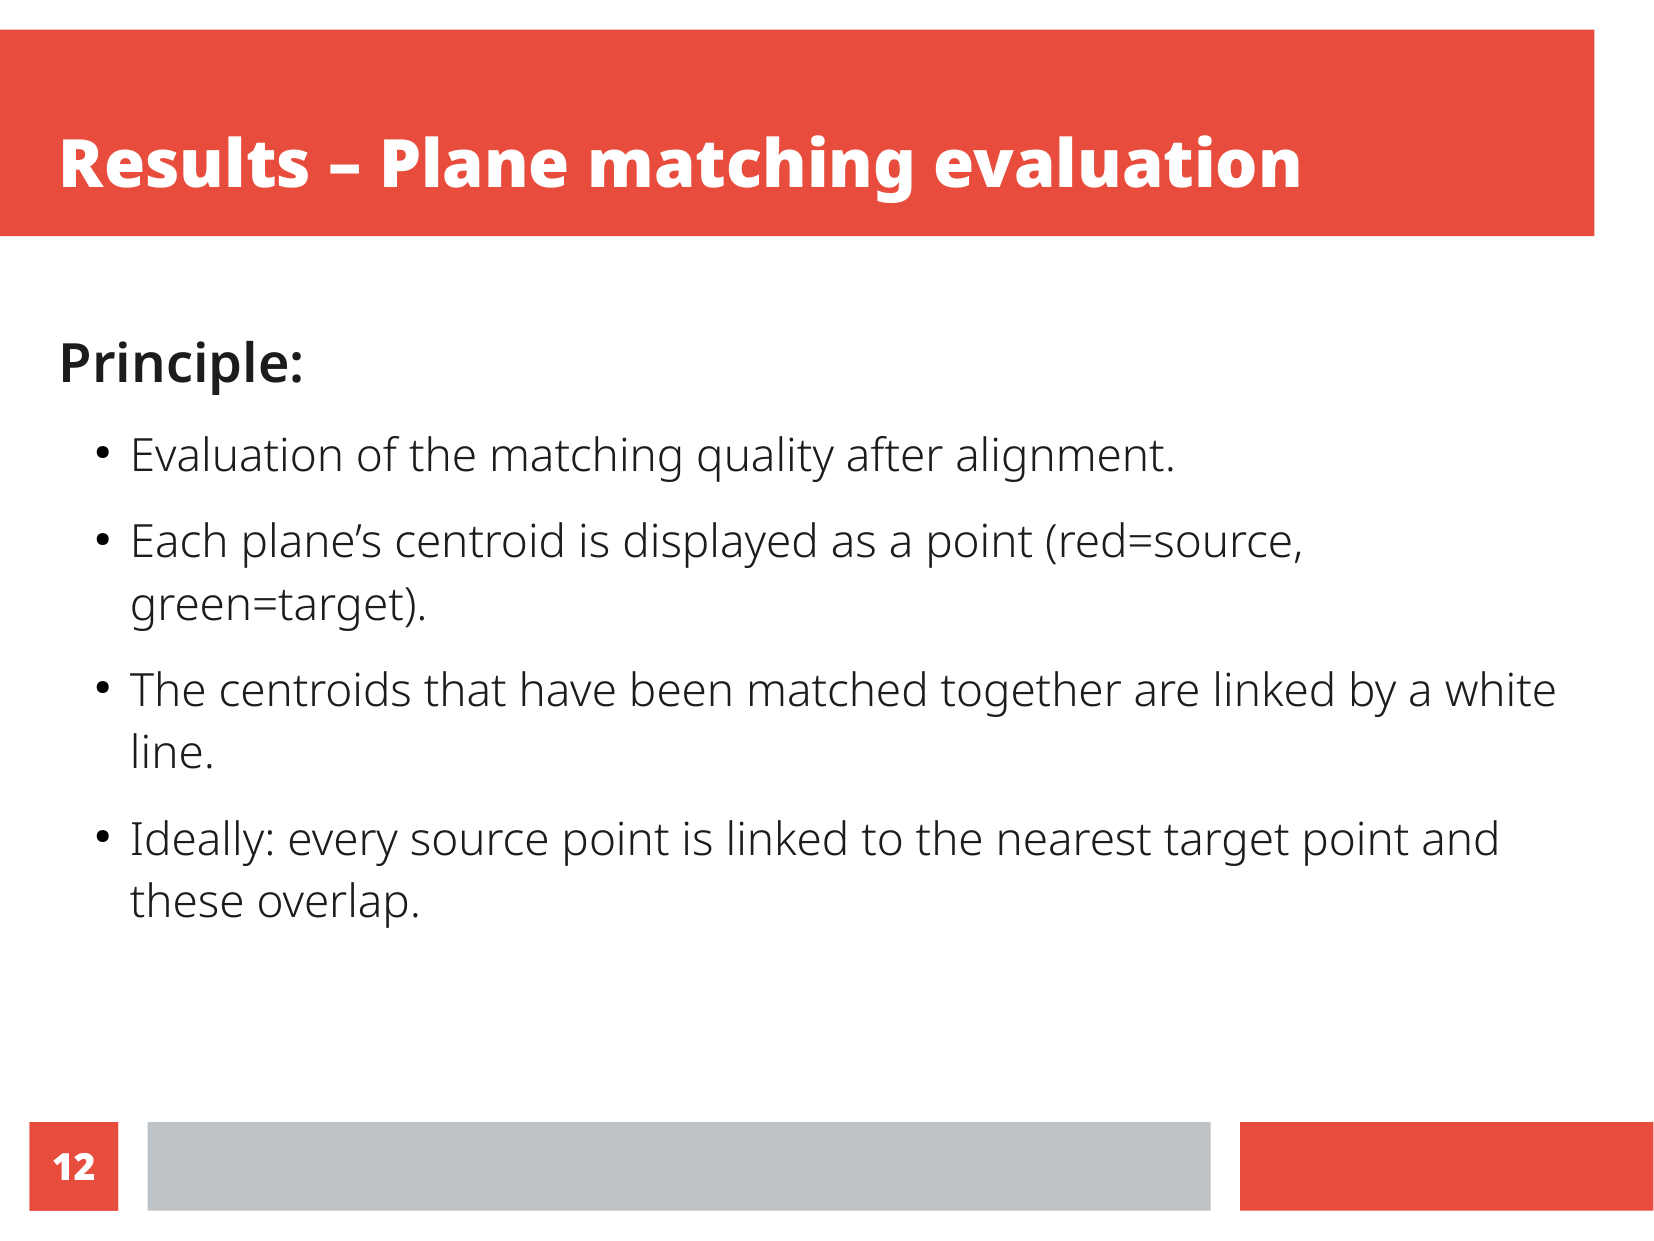

# Results – Plane matching evaluation
Principle:
Evaluation of the matching quality after alignment.
Each plane’s centroid is displayed as a point (red=source, green=target).
The centroids that have been matched together are linked by a white line.
Ideally: every source point is linked to the nearest target point and these overlap.
12